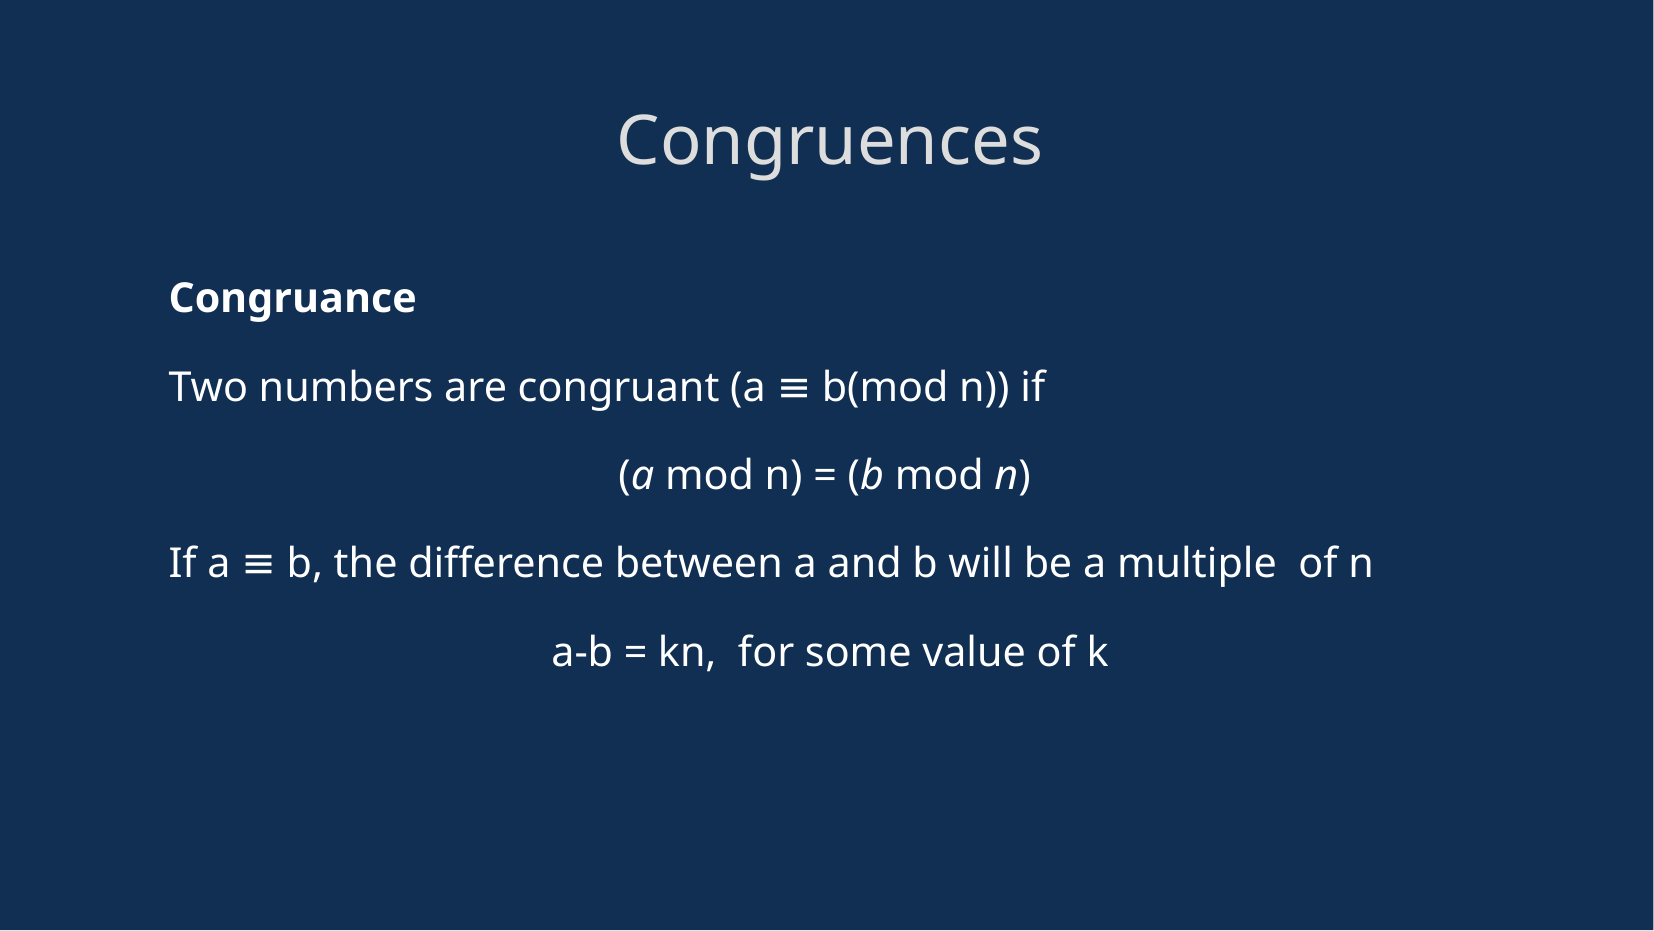

# Congruences
Congruance
Two numbers are congruant (a ≡ b(mod n)) if
(a mod n) = (b mod n)
If a ≡ b, the difference between a and b will be a multiple of n
a-b = kn, for some value of k